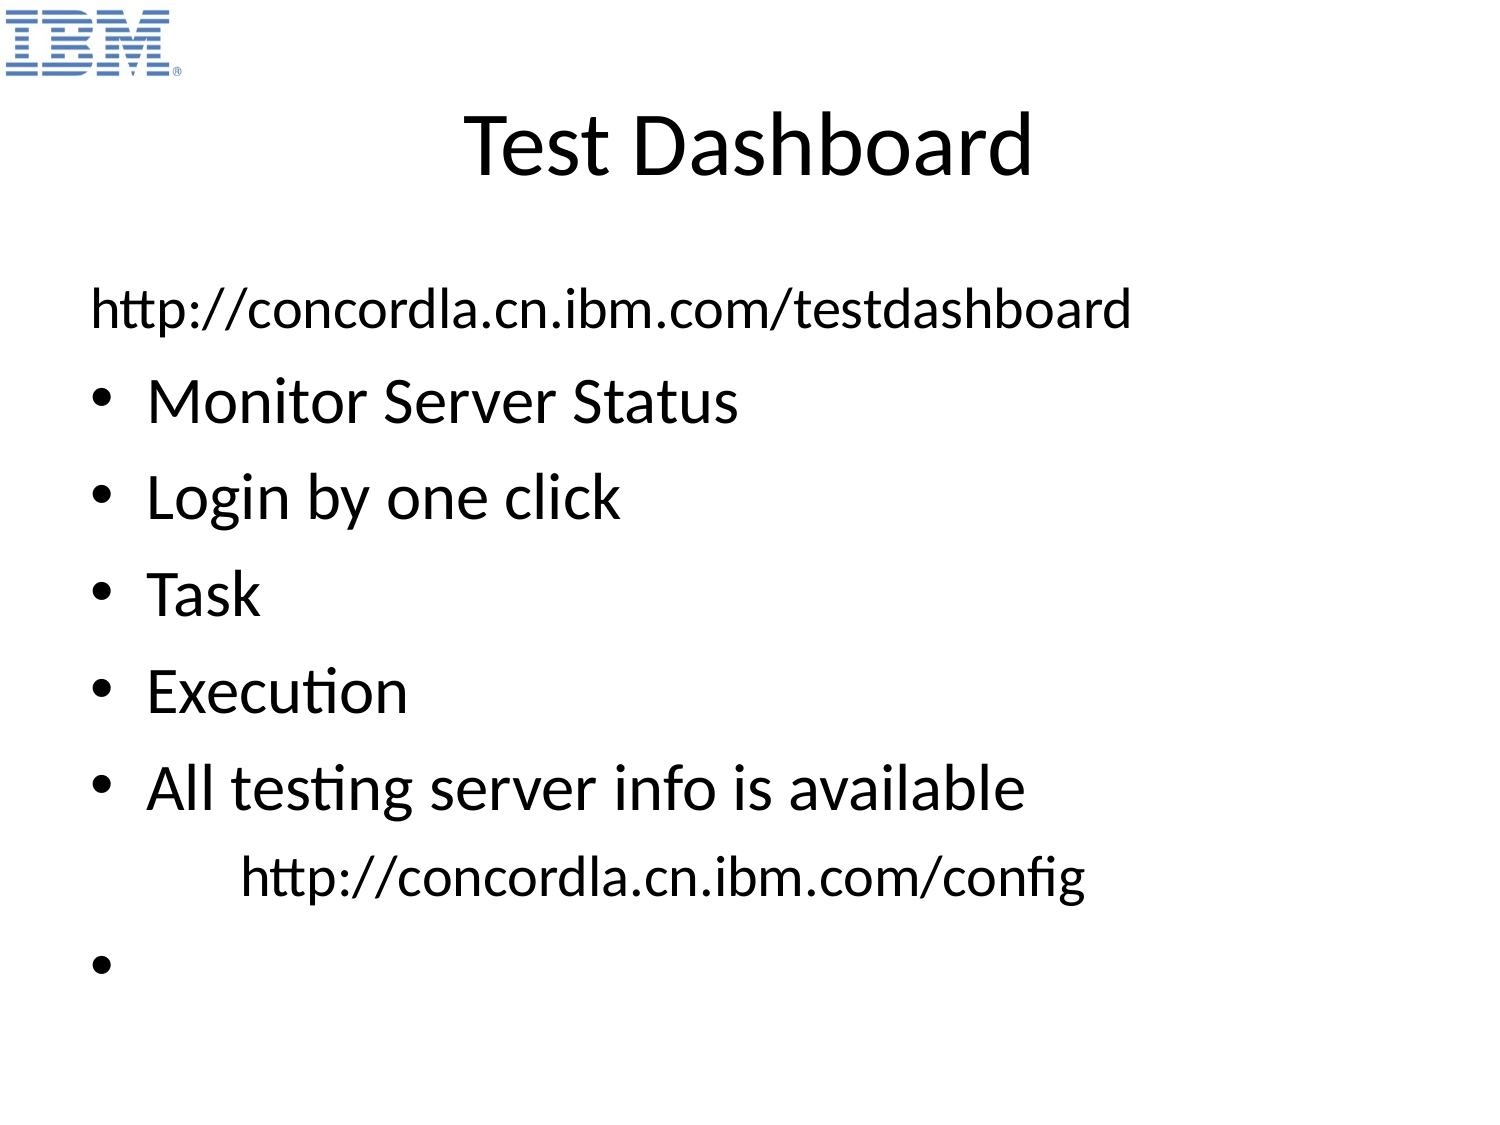

# Test Dashboard
http://concordla.cn.ibm.com/testdashboard
Monitor Server Status
Login by one click
Task
Execution
All testing server info is available
http://concordla.cn.ibm.com/config